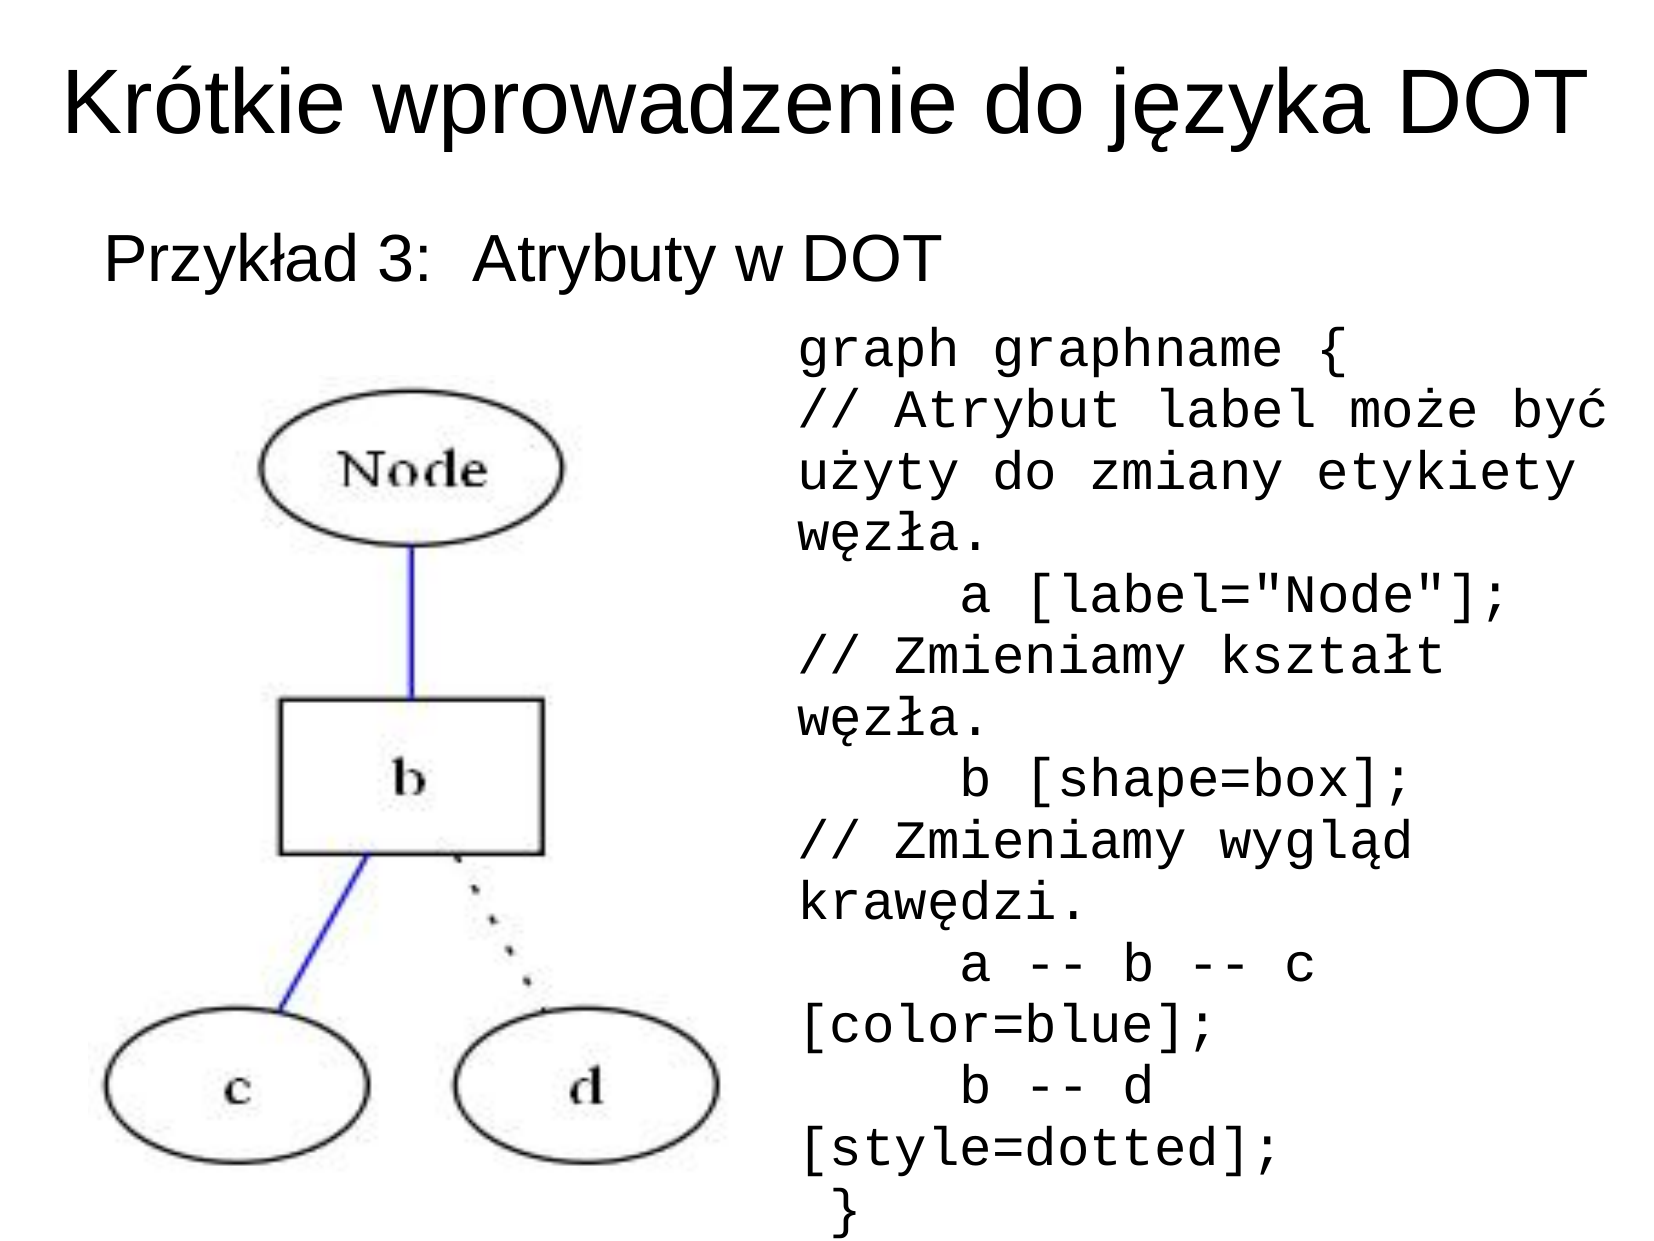

# Krótkie wprowadzenie do języka DOT
	Przykład 3:	Atrybuty w DOT
graph graphname {
// Atrybut label może być użyty do zmiany etykiety węzła.
 a [label="Node"];
// Zmieniamy kształt węzła.
 b [shape=box];
// Zmieniamy wygląd krawędzi.
 a -- b -- c [color=blue];
 b -- d [style=dotted];
 }